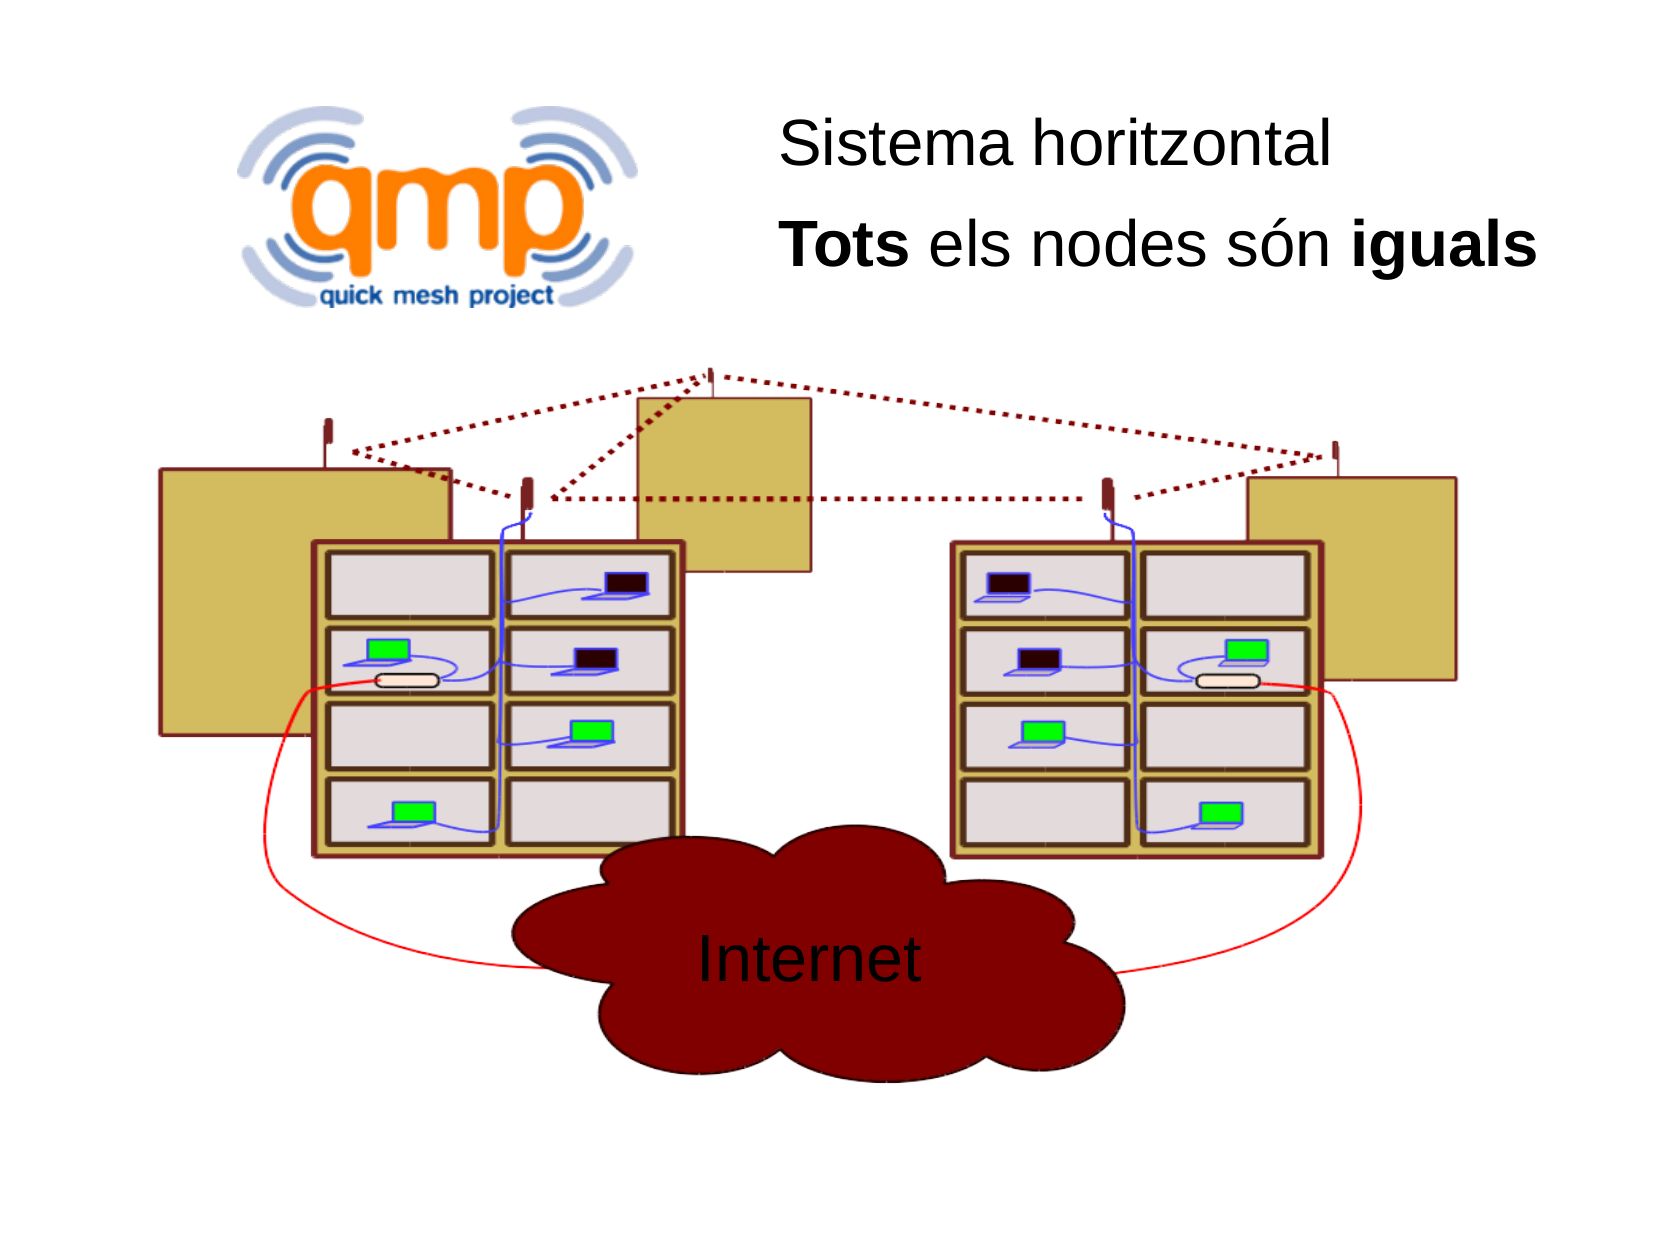

# Sistema horitzontal
Tots els nodes són iguals
Internet